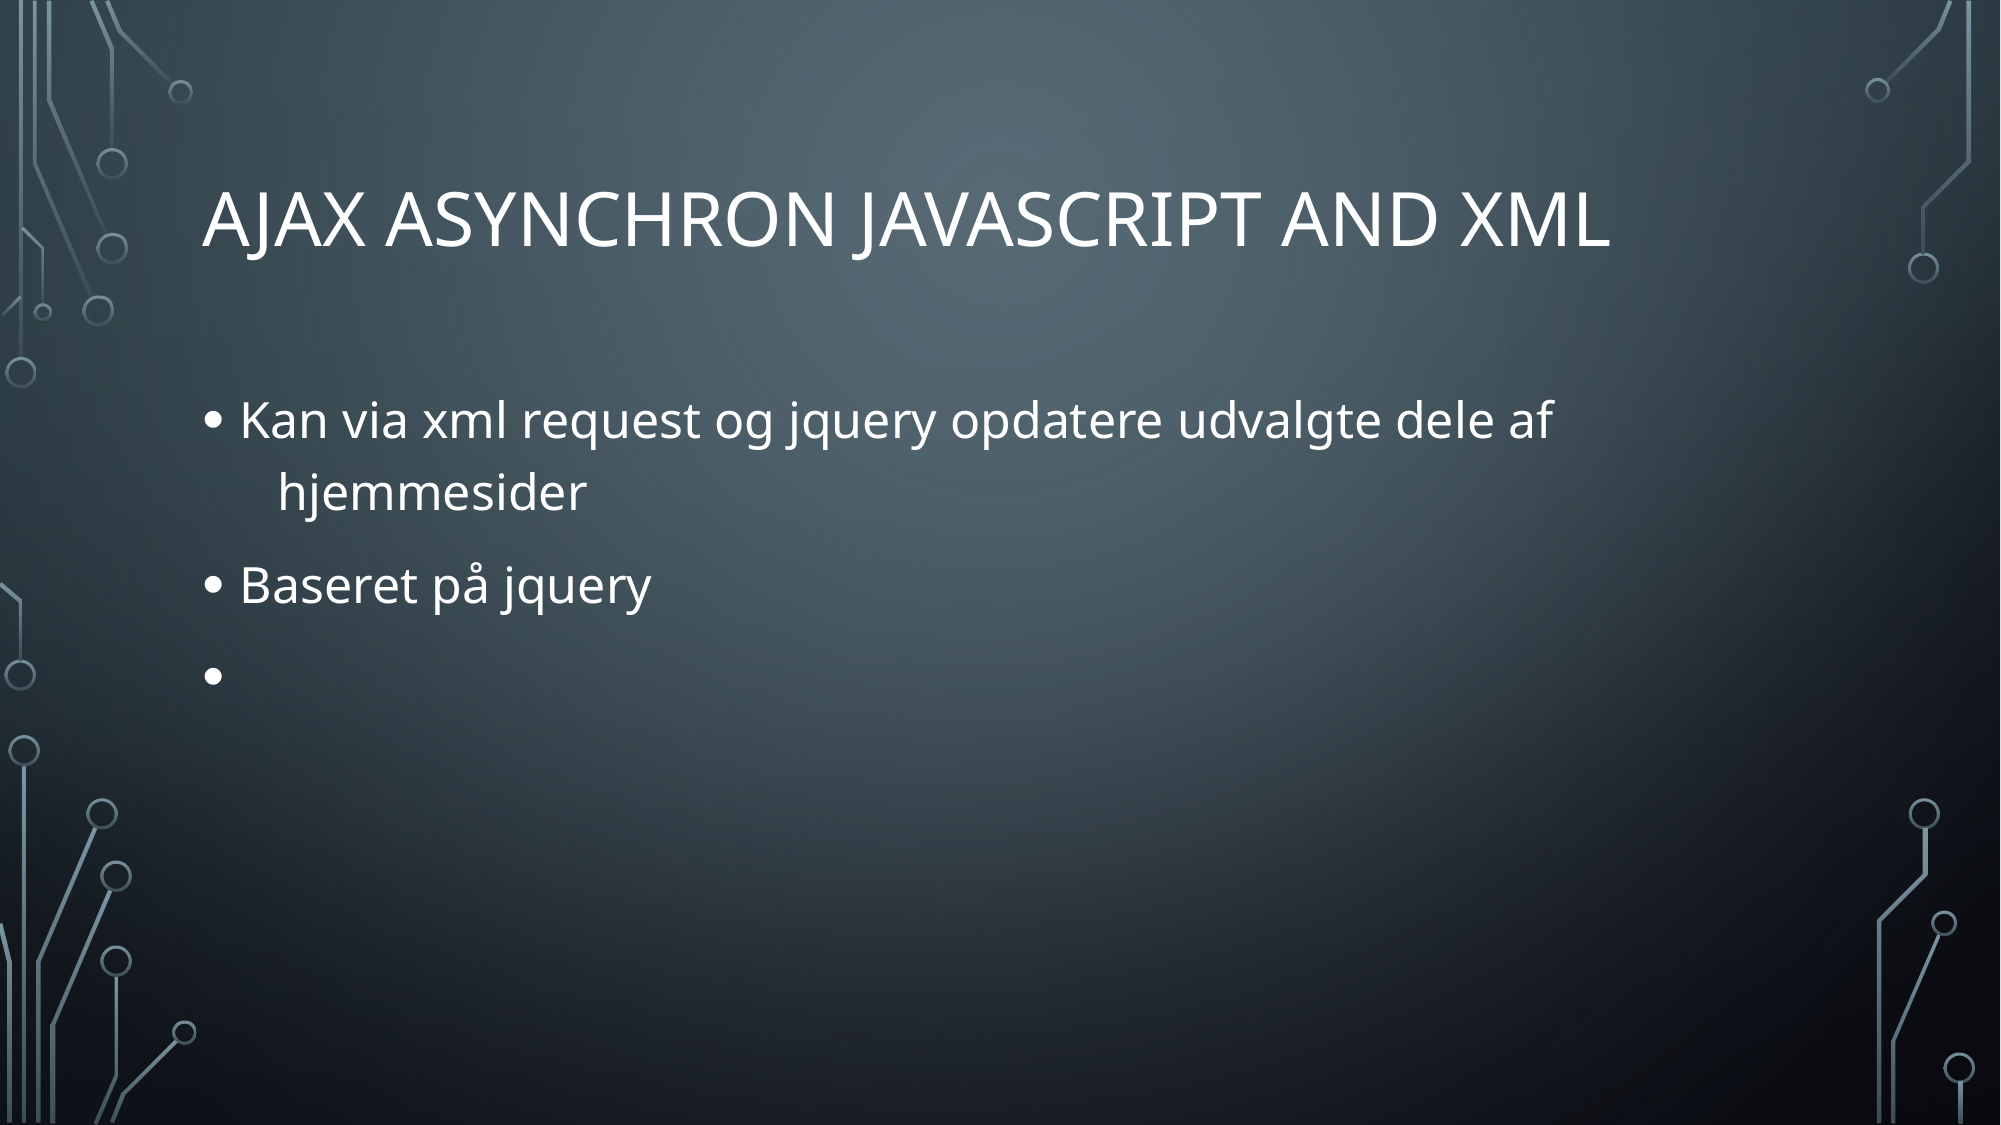

# Ajax asynchron javascript and xml
Kan via xml request og jquery opdatere udvalgte dele af hjemmesider
Baseret på jquery